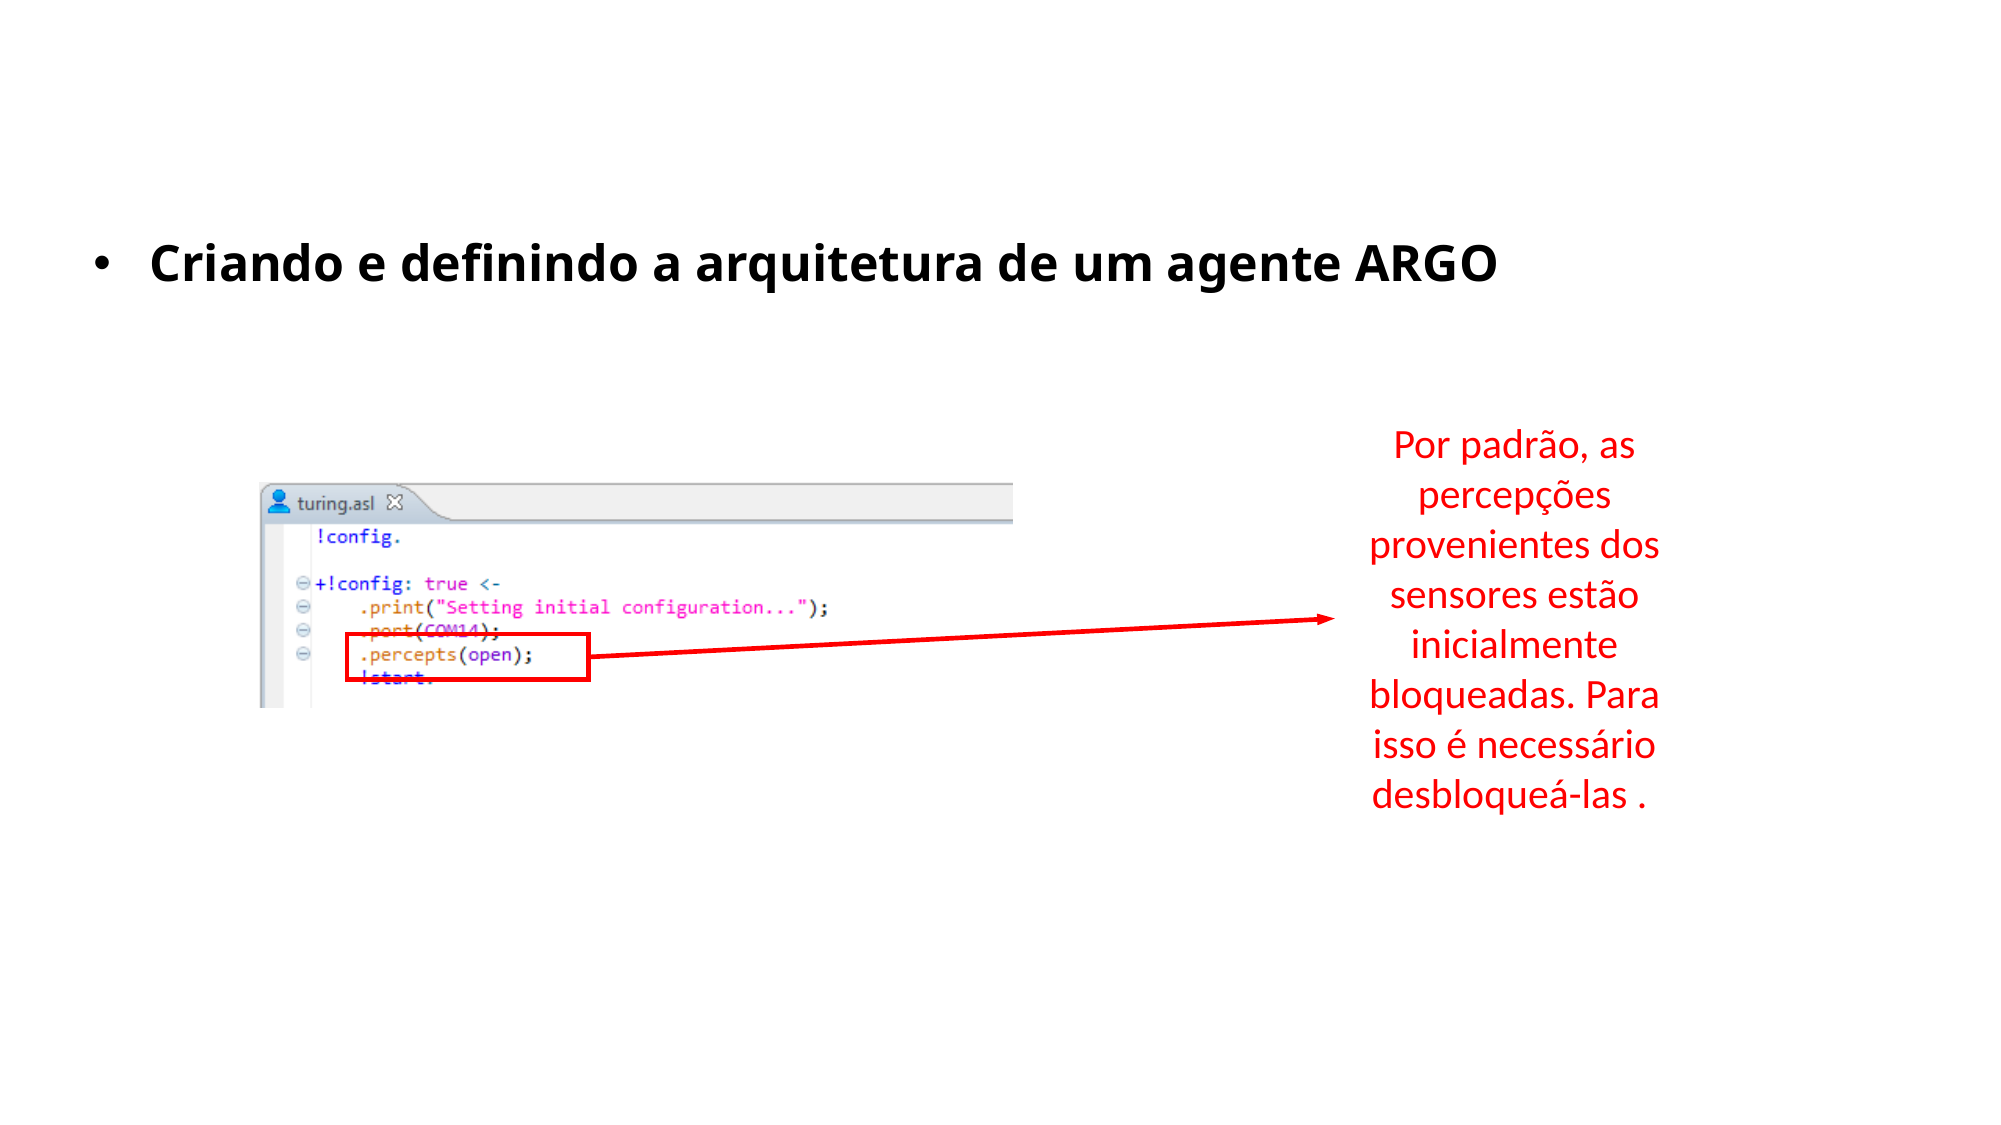

Argo for Jason: Fluxo de Percepções
Criando e definindo a arquitetura de um agente ARGO
Por padrão, as percepções provenientes dos sensores estão inicialmente bloqueadas. Para isso é necessário desbloqueá-las .